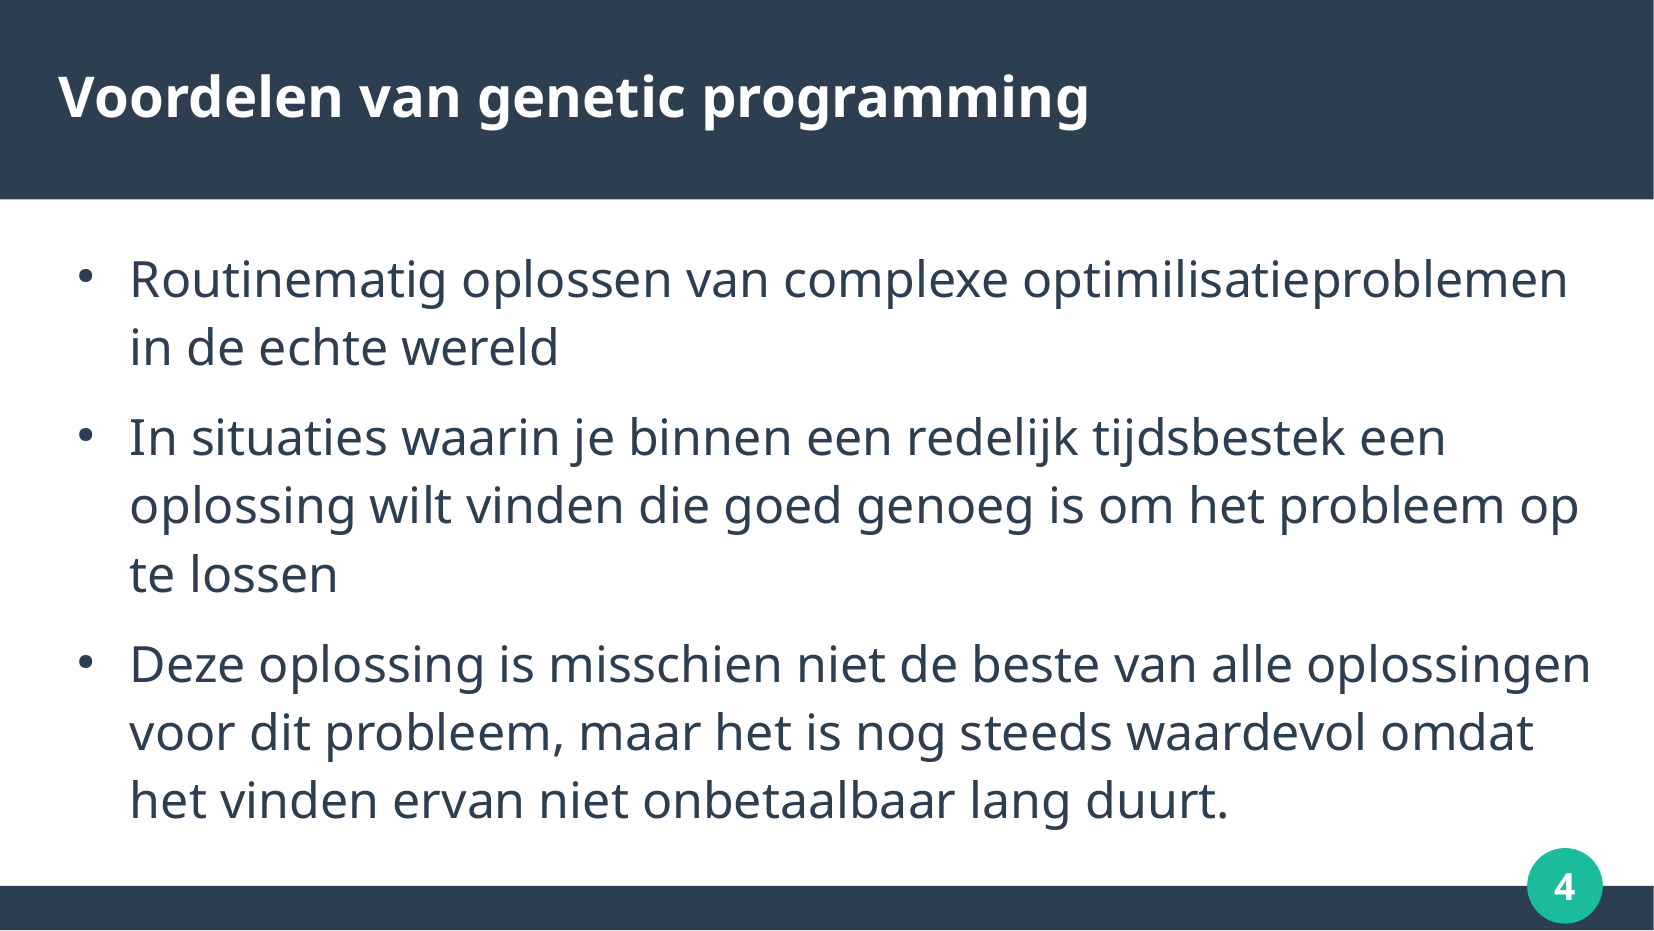

# Voordelen van genetic programming
Routinematig oplossen van complexe optimilisatieproblemen in de echte wereld
In situaties waarin je binnen een redelijk tijdsbestek een oplossing wilt vinden die goed genoeg is om het probleem op te lossen
Deze oplossing is misschien niet de beste van alle oplossingen voor dit probleem, maar het is nog steeds waardevol omdat het vinden ervan niet onbetaalbaar lang duurt.